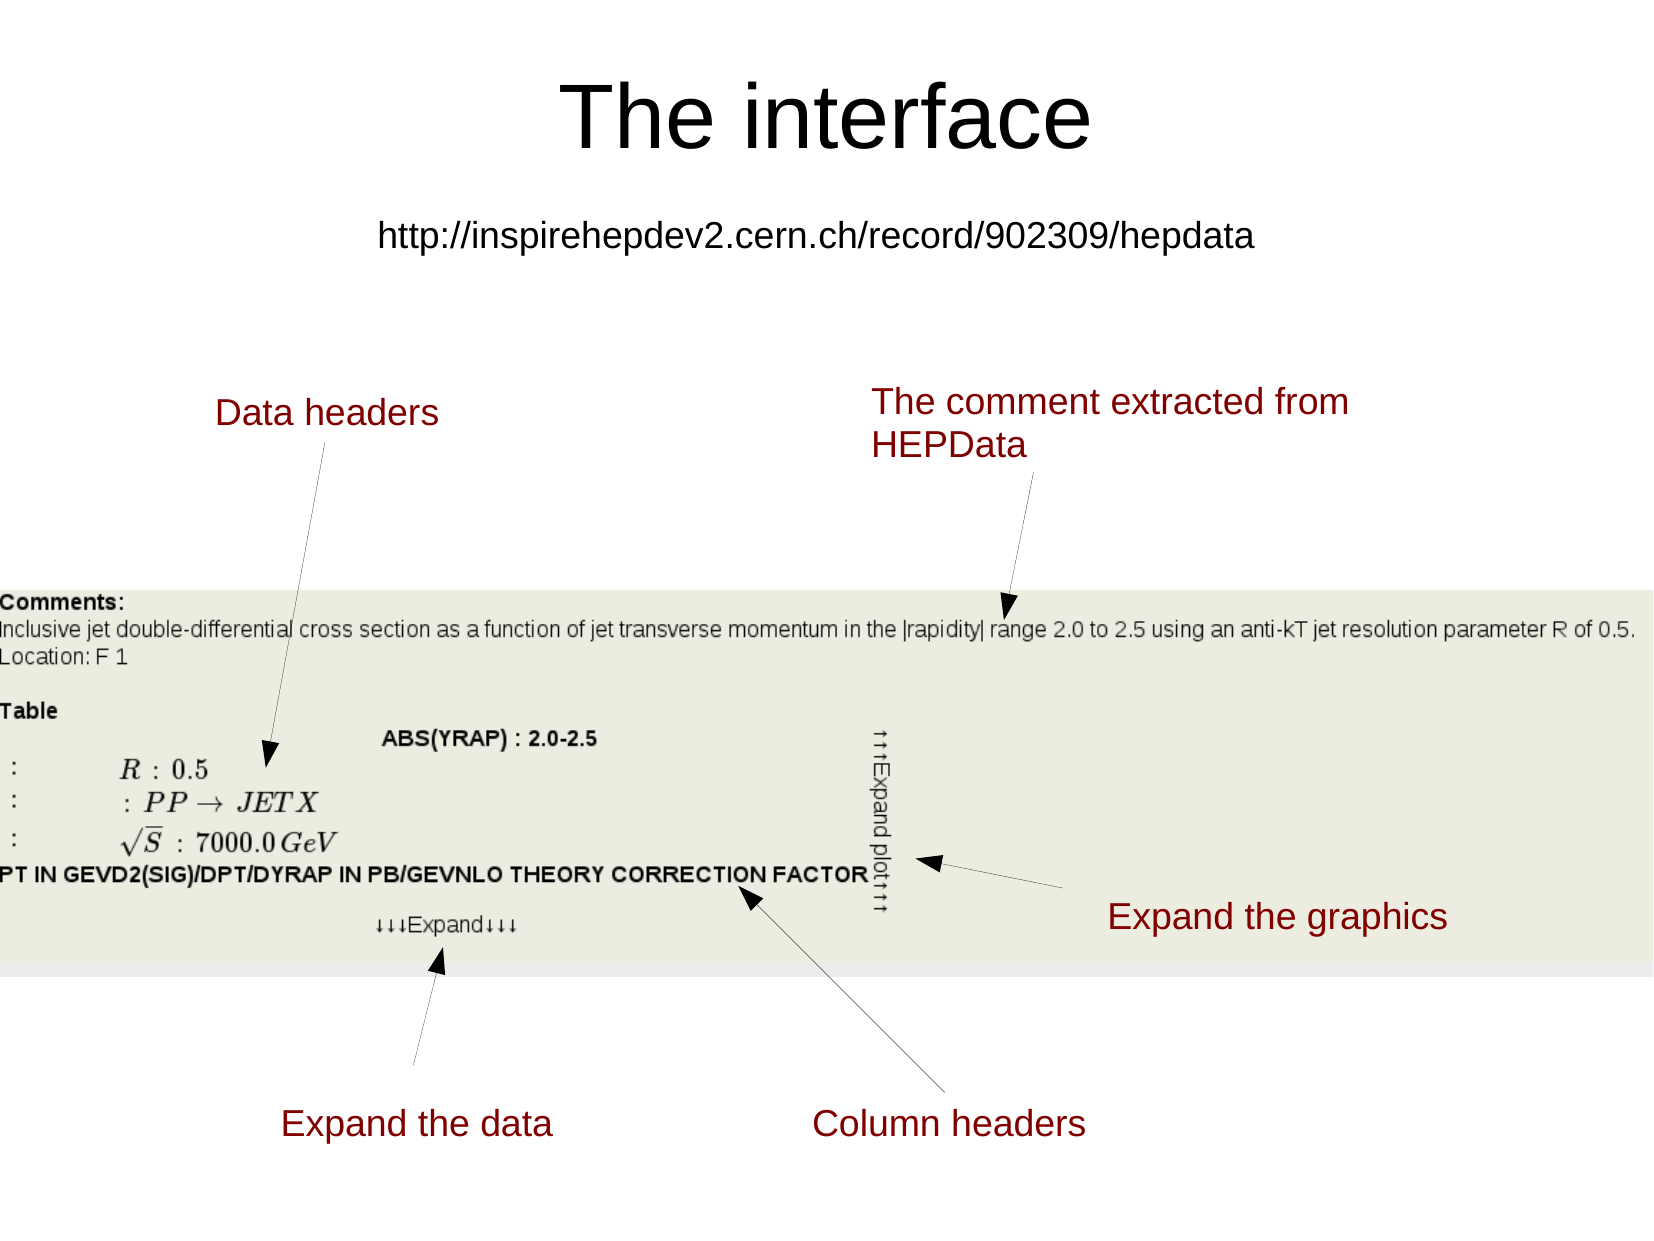

# The interface
http://inspirehepdev2.cern.ch/record/902309/hepdata
The comment extracted from
HEPData
Data headers
Expand the graphics
Expand the data
Column headers